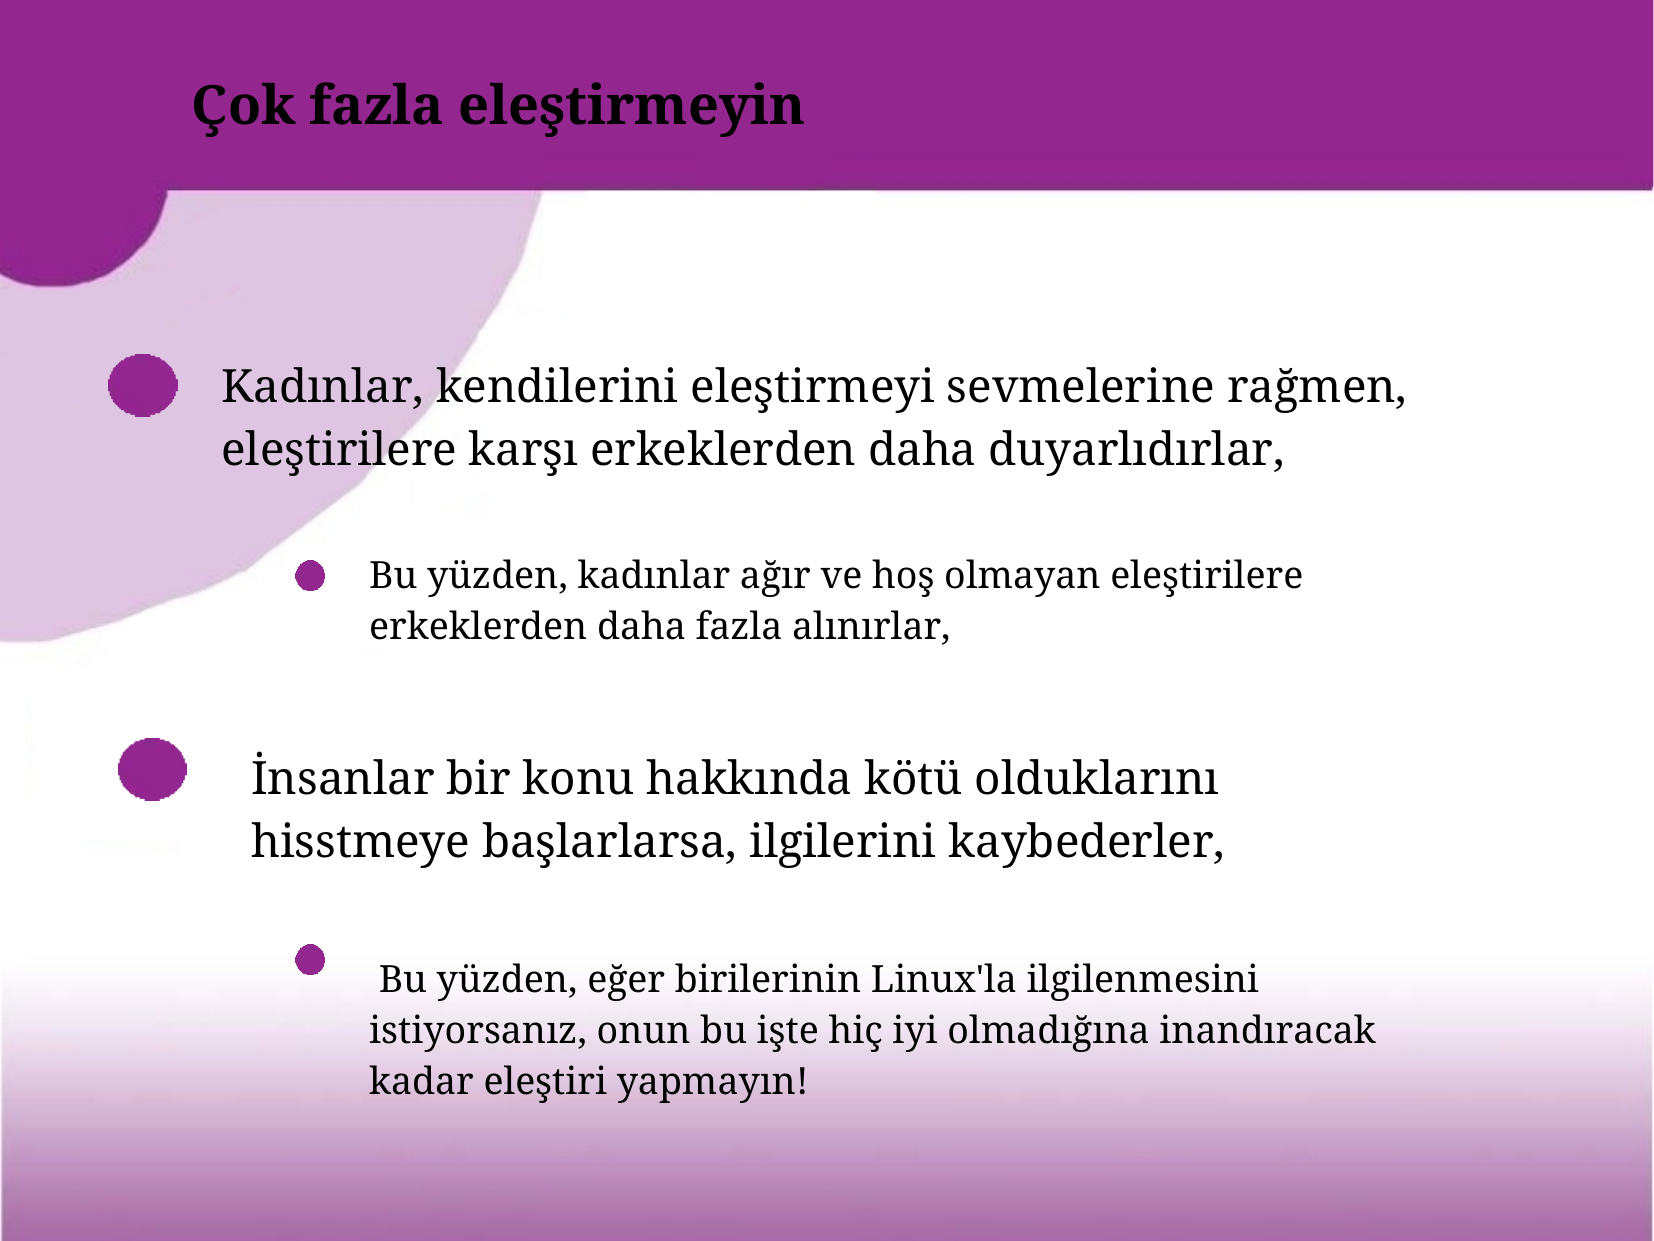

Çok fazla eleştirmeyin
Kadınlar, kendilerini eleştirmeyi sevmelerine rağmen, eleştirilere karşı erkeklerden daha duyarlıdırlar,
Bu yüzden, kadınlar ağır ve hoş olmayan eleştirilere erkeklerden daha fazla alınırlar,
İnsanlar bir konu hakkında kötü olduklarını hisstmeye başlarlarsa, ilgilerini kaybederler,
 Bu yüzden, eğer birilerinin Linux'la ilgilenmesini istiyorsanız, onun bu işte hiç iyi olmadığına inandıracak kadar eleştiri yapmayın!